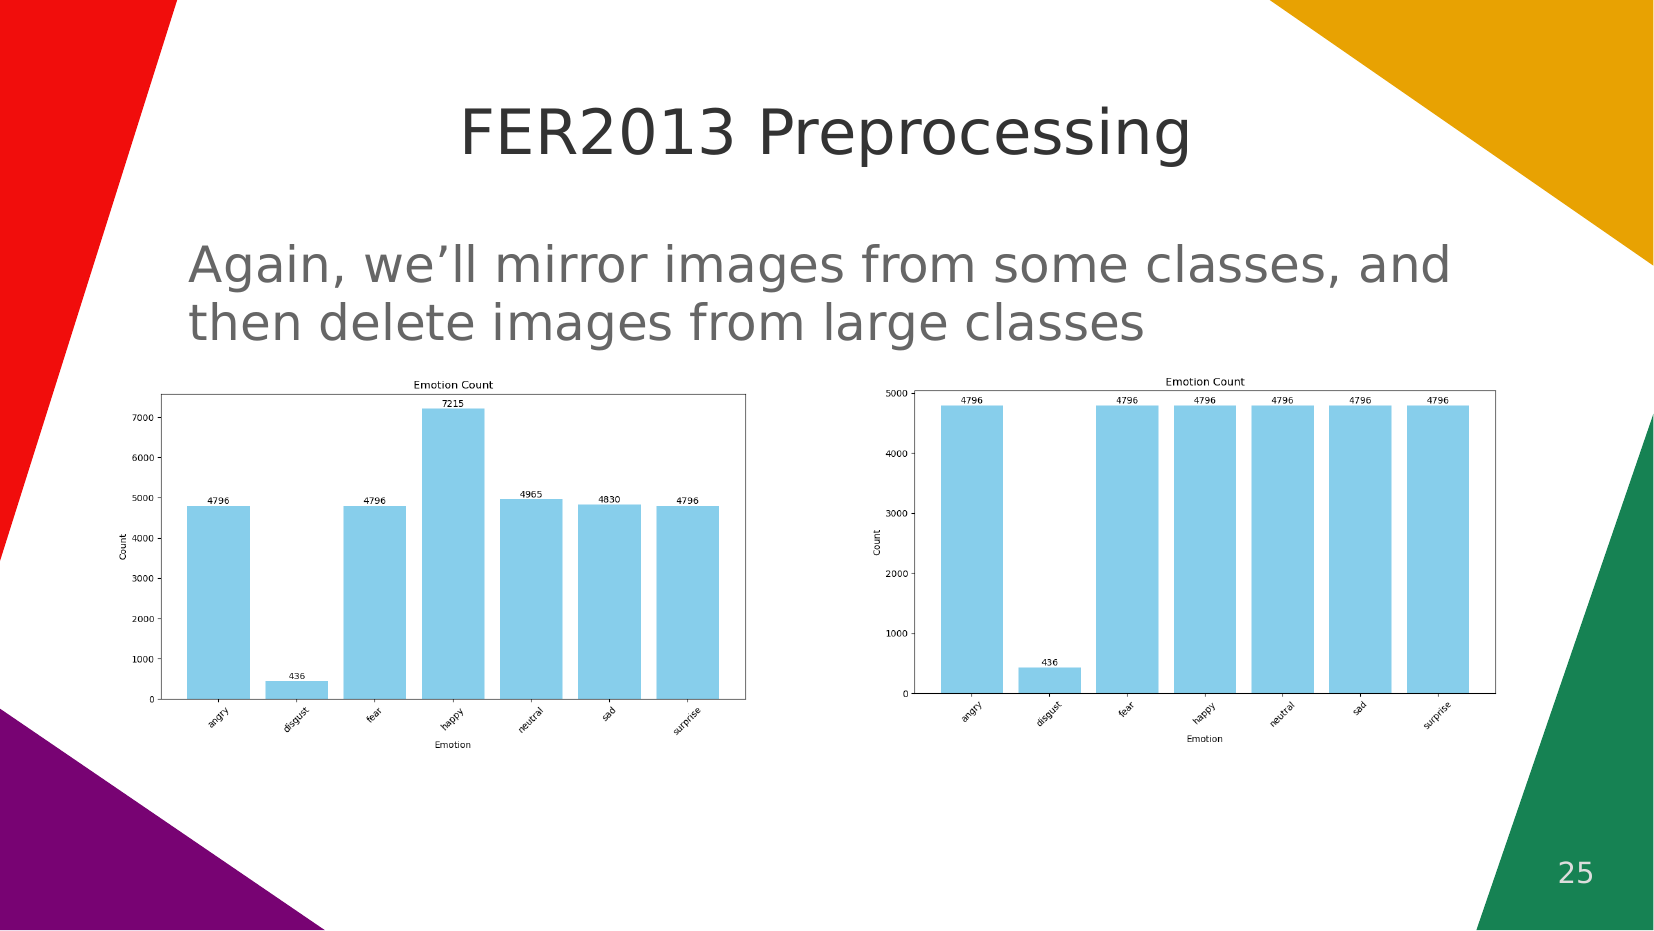

# FER2013 Preprocessing
Again, we’ll mirror images from some classes, and then delete images from large classes
25